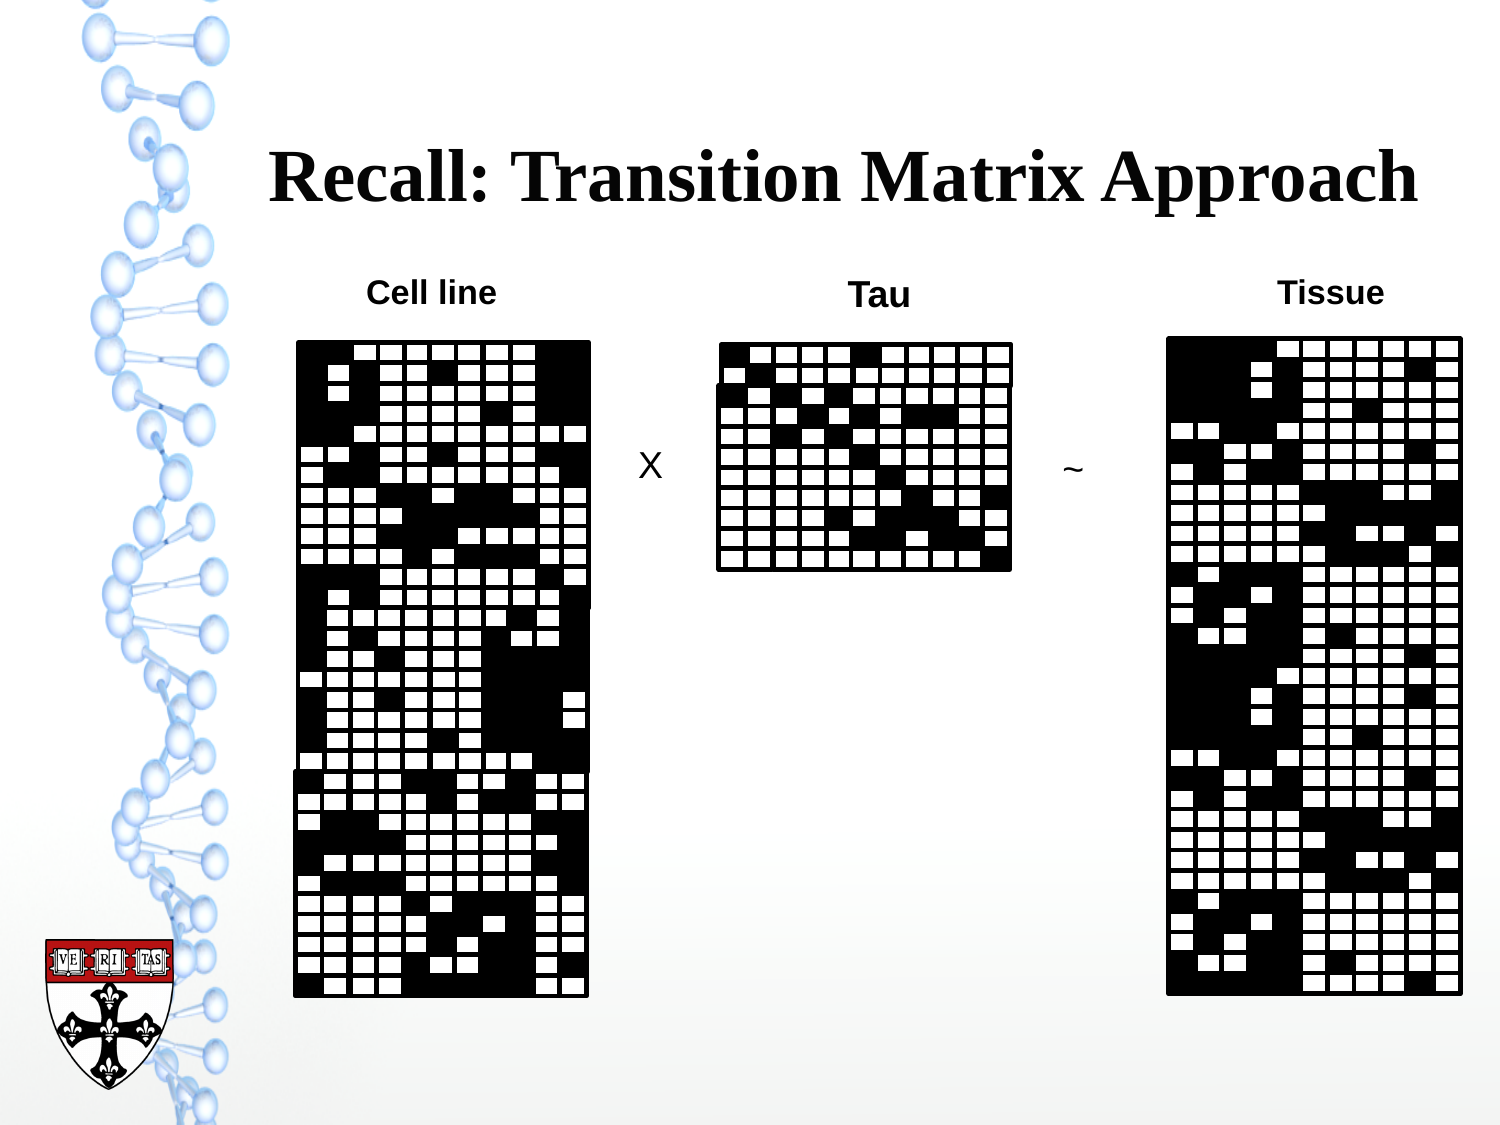

# Recall: Transition Matrix Approach
Tau
X
~
Cell line
Tissue